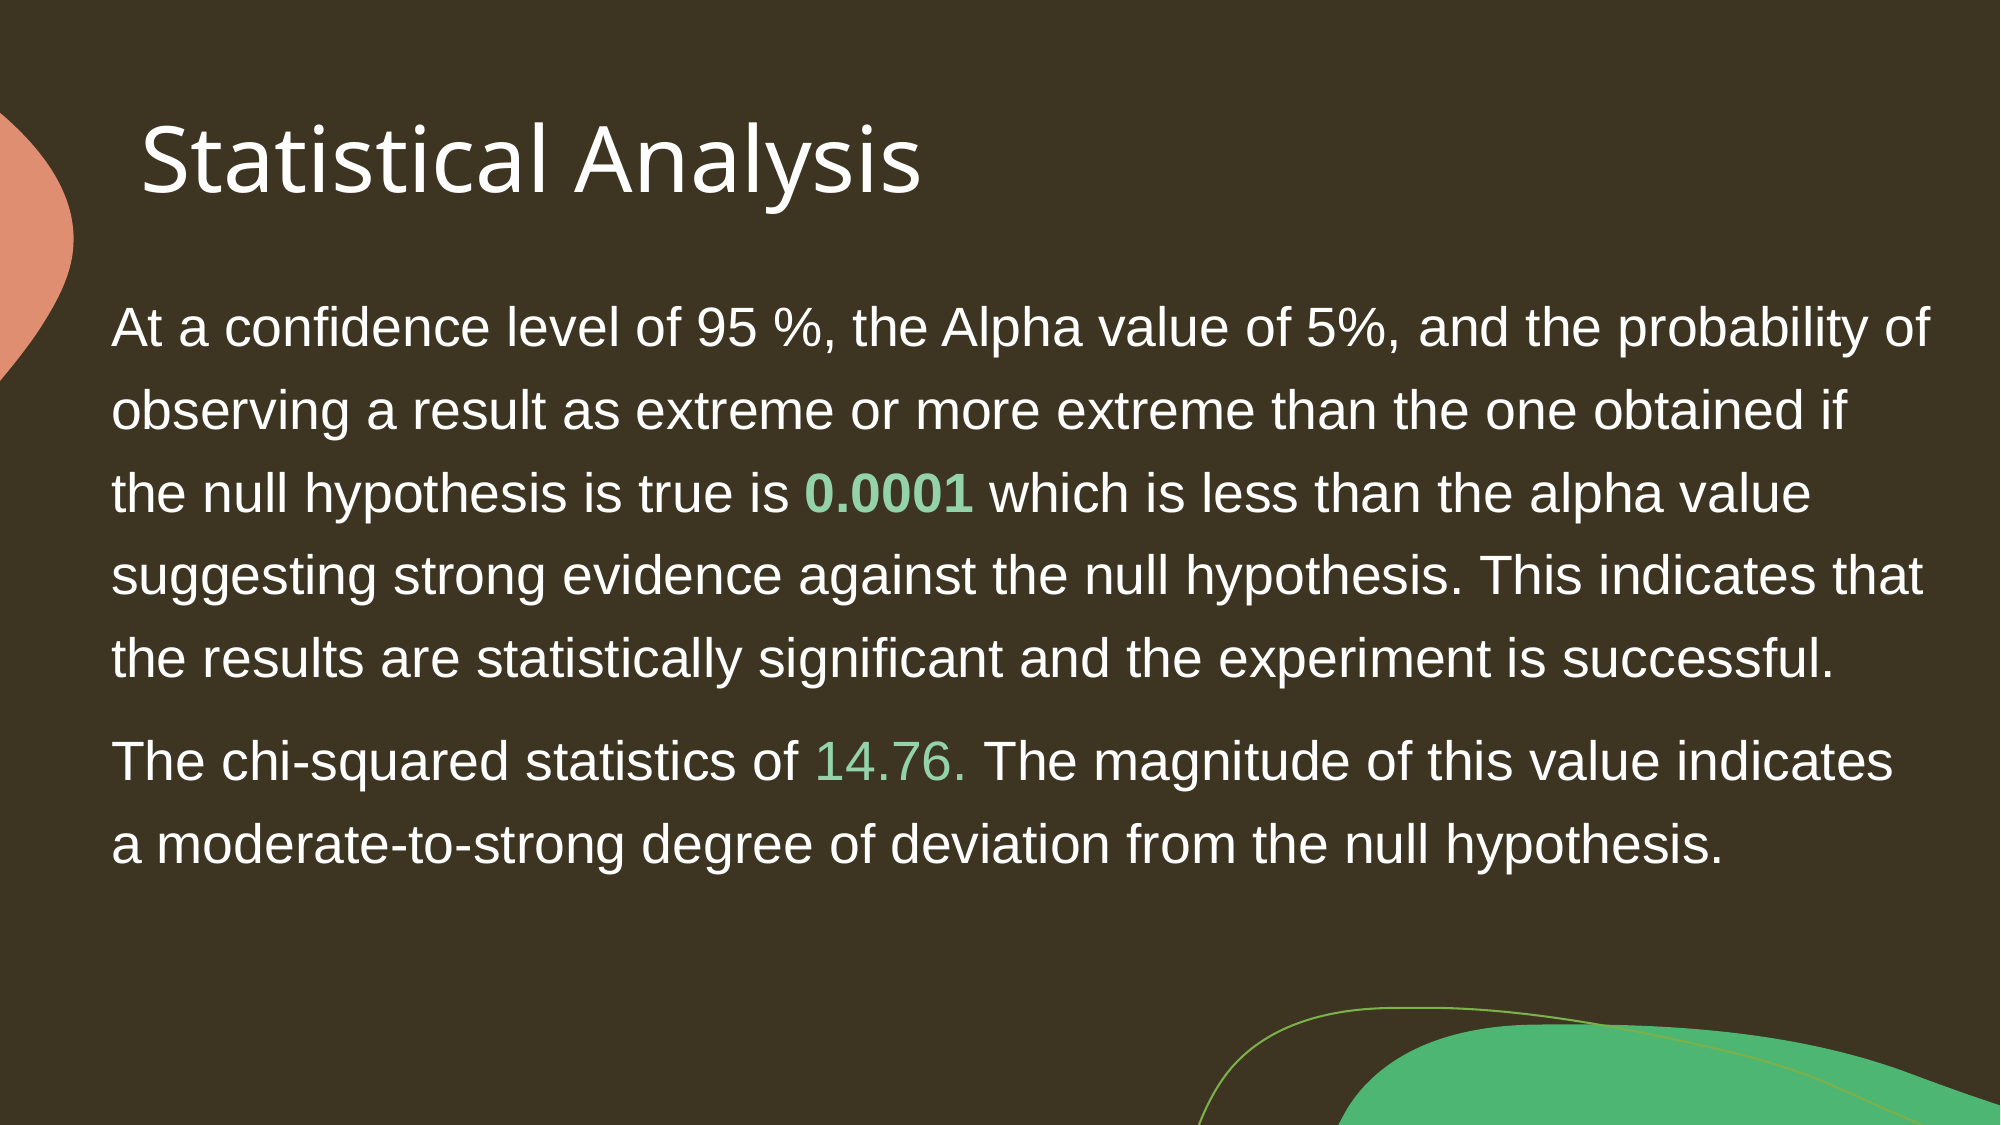

# Statistical Analysis
At a confidence level of 95 %, the Alpha value of 5%, and the probability of observing a result as extreme or more extreme than the one obtained if the null hypothesis is true is 0.0001 which is less than the alpha value suggesting strong evidence against the null hypothesis. This indicates that the results are statistically significant and the experiment is successful.
The chi-squared statistics of 14.76. The magnitude of this value indicates a moderate-to-strong degree of deviation from the null hypothesis.